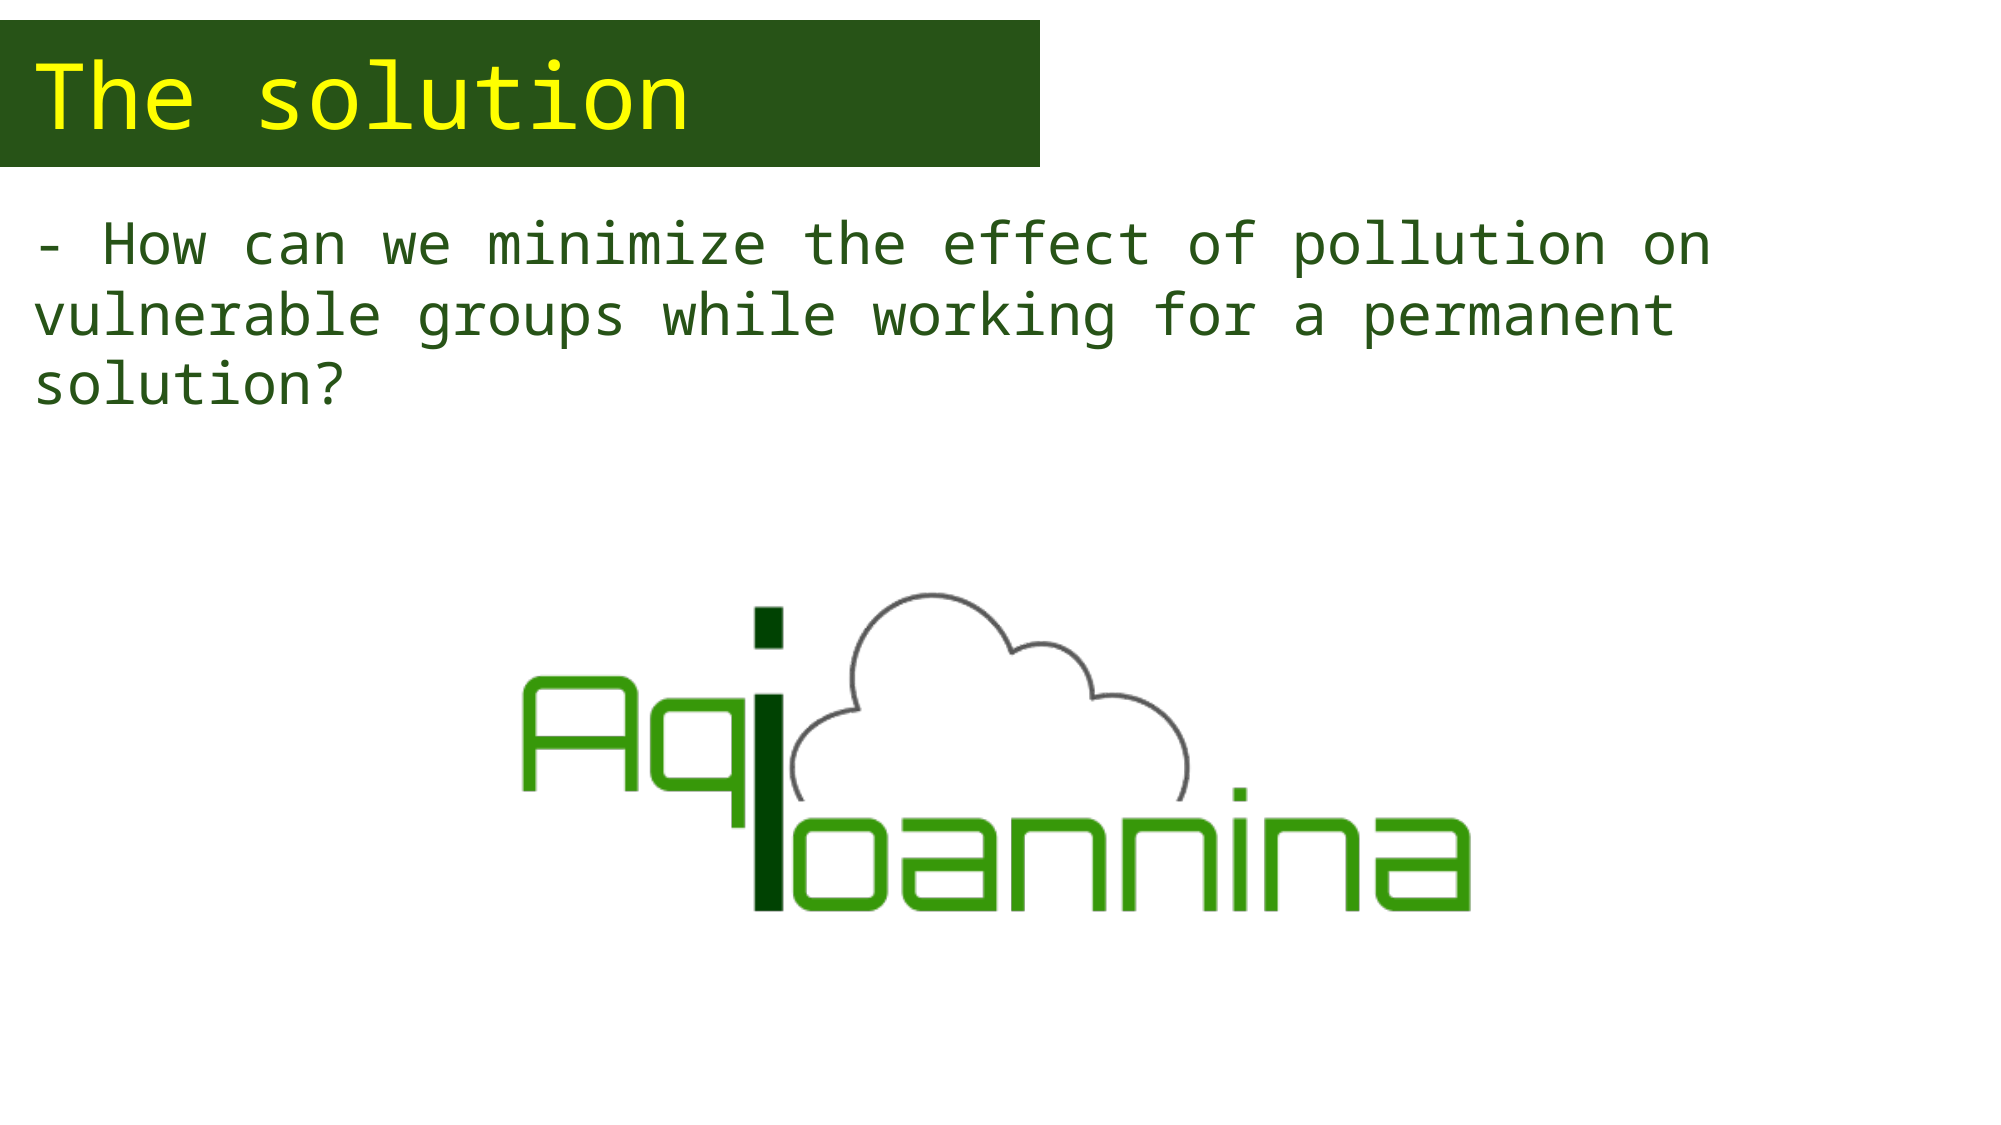

The solution
- How can we minimize the effect of pollution on vulnerable groups while working for a permanent solution?